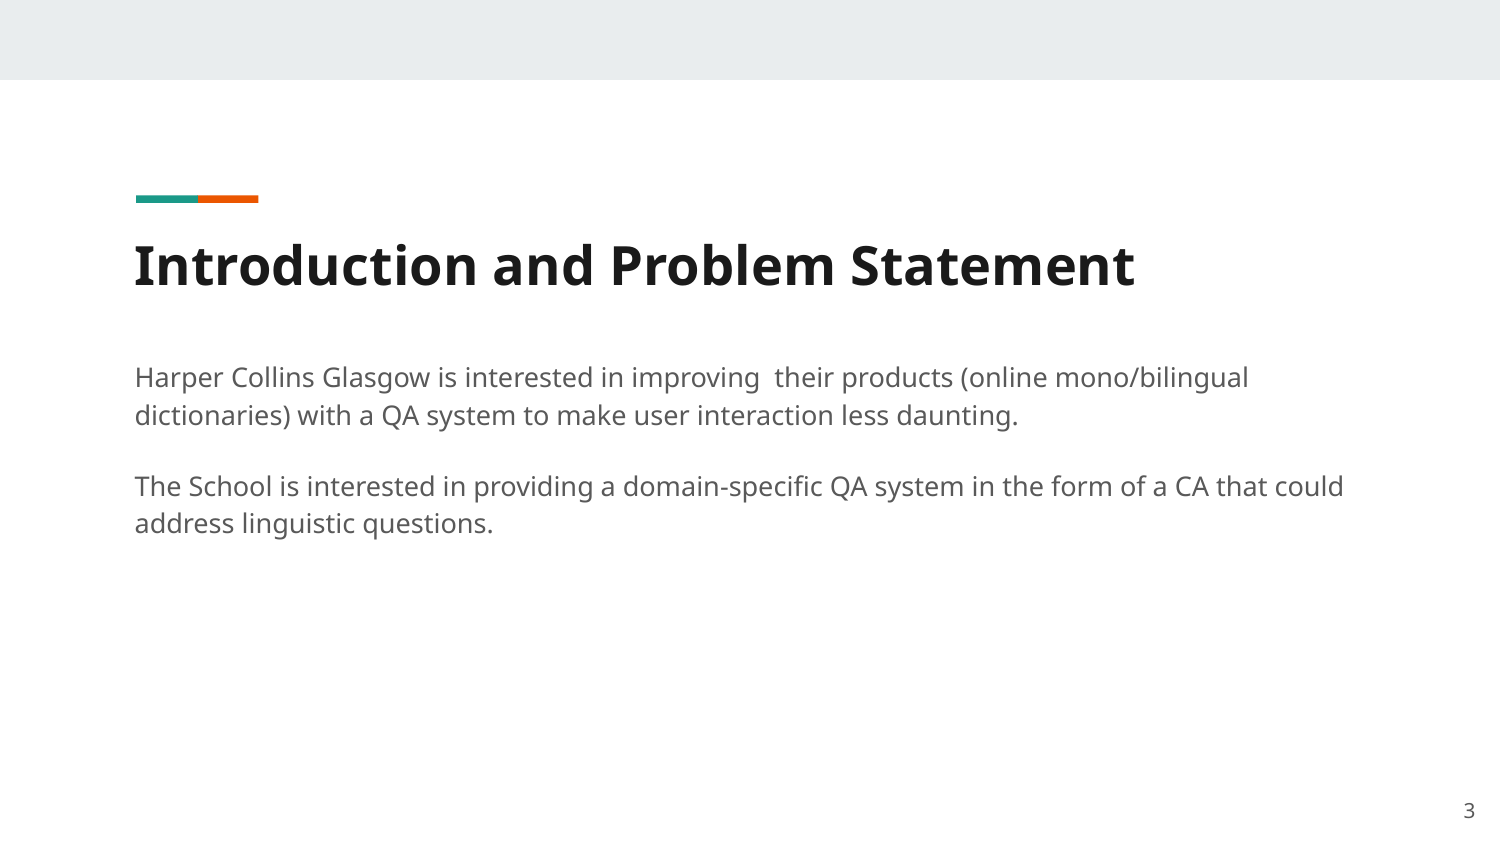

# Introduction and Problem Statement
Harper Collins Glasgow is interested in improving their products (online mono/bilingual dictionaries) with a QA system to make user interaction less daunting.
The School is interested in providing a domain-specific QA system in the form of a CA that could address linguistic questions.